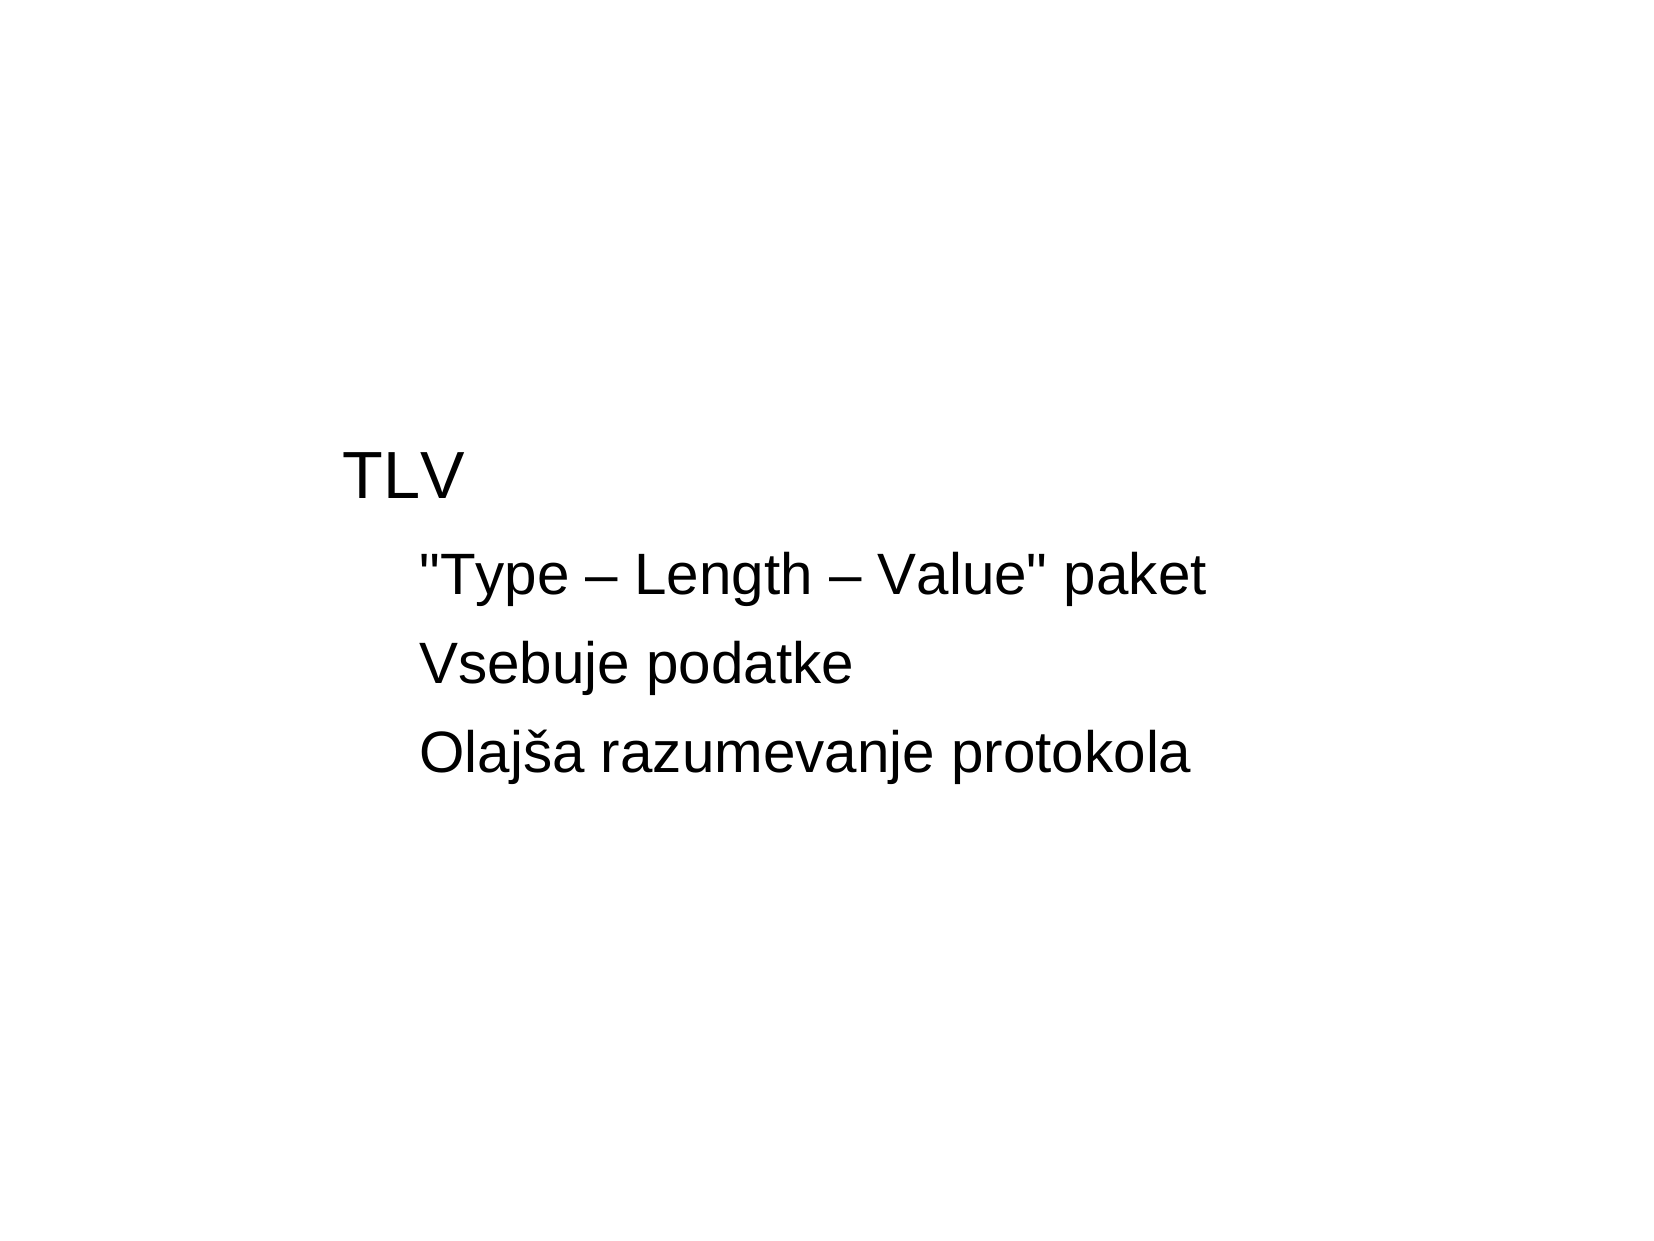

# TLV
"Type – Length – Value" paket
Vsebuje podatke
Olajša razumevanje protokola